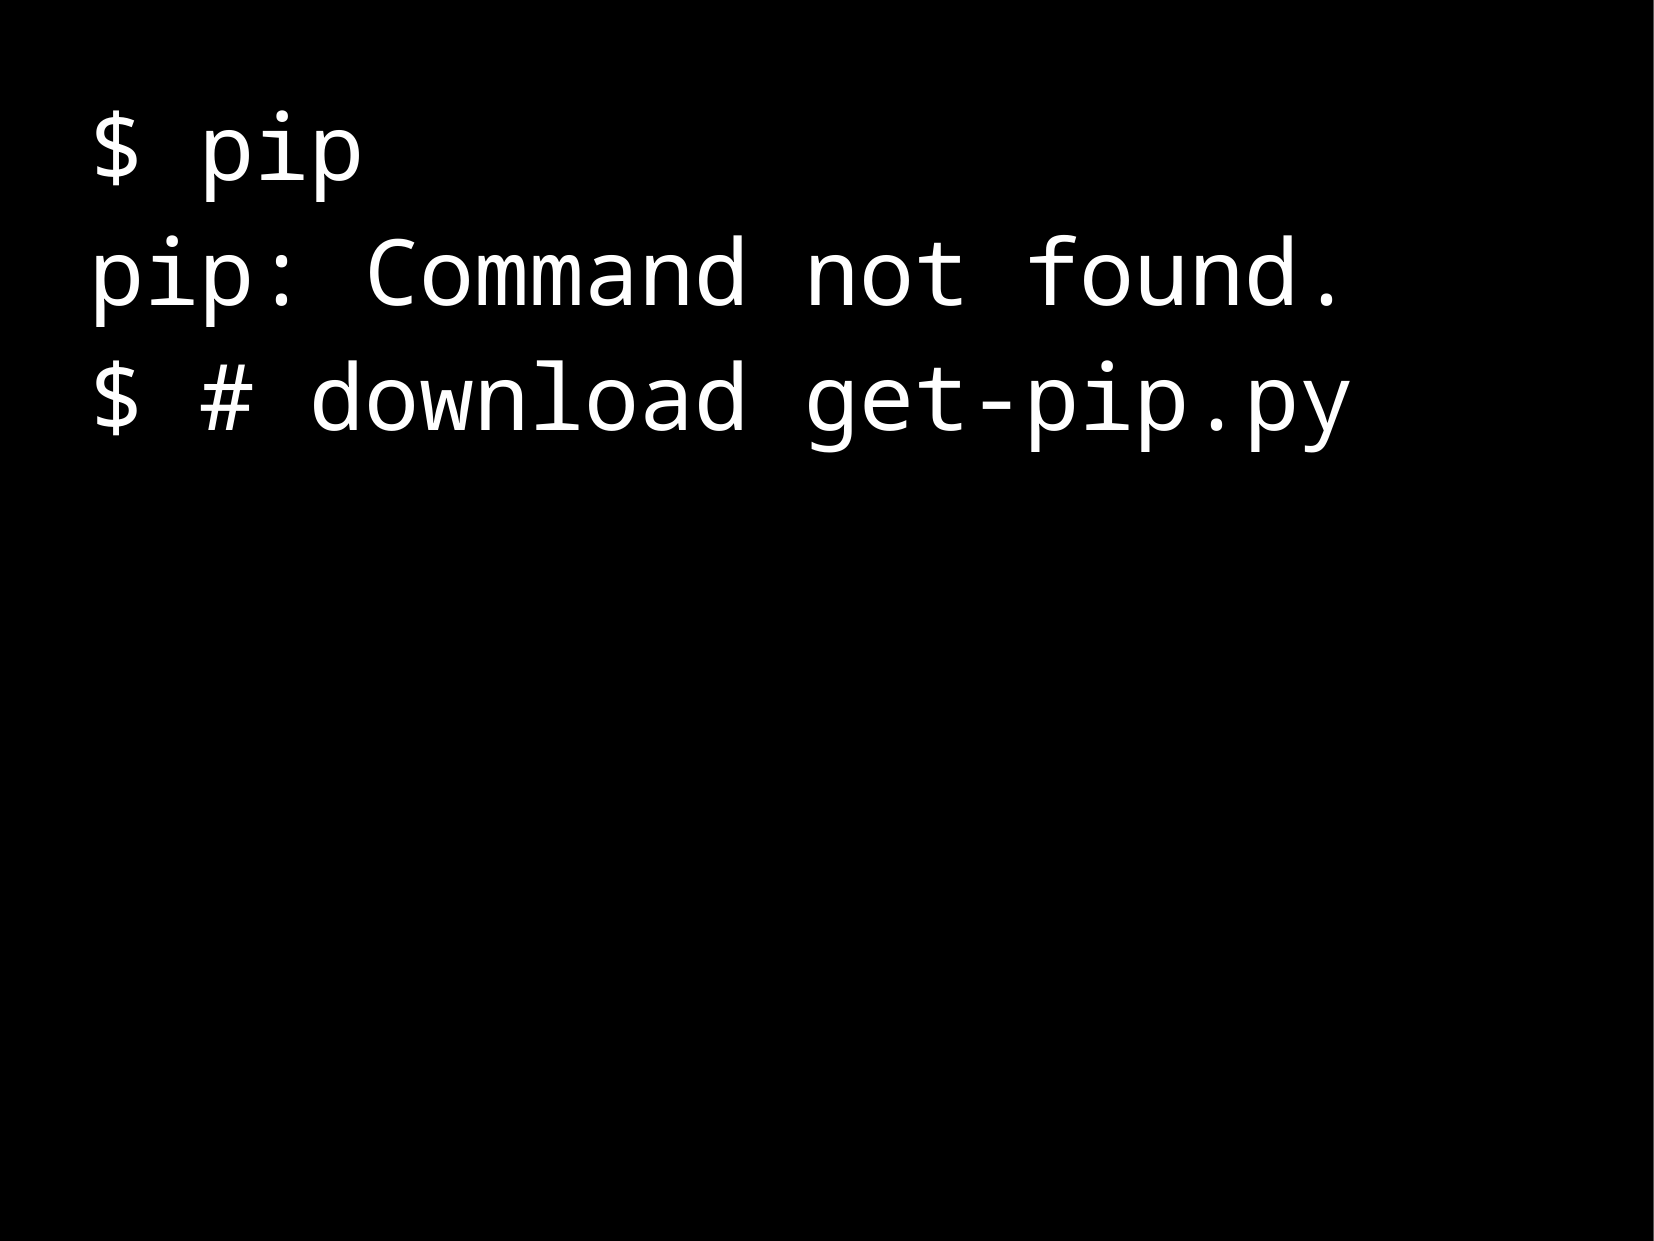

$ pip
pip: Command not found.
$ # download get-pip.py